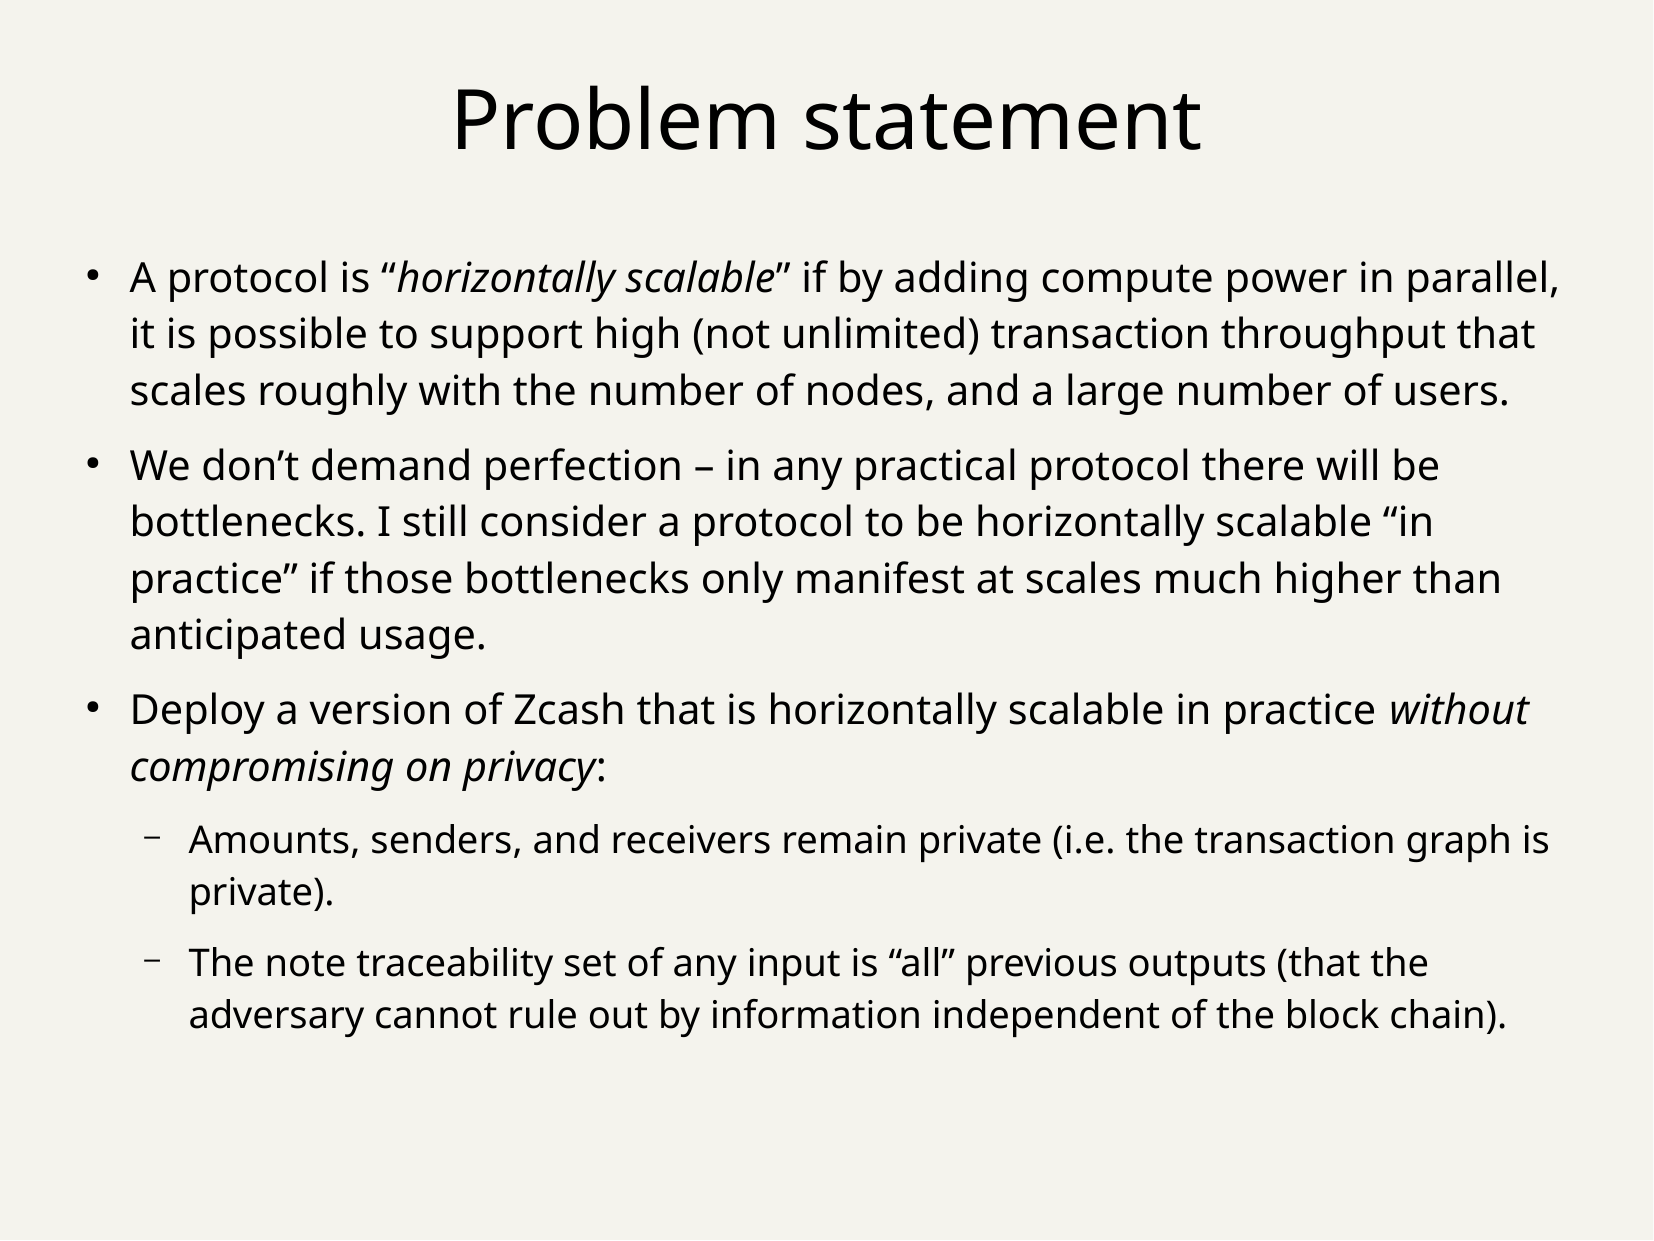

# Problem statement
A protocol is “horizontally scalable” if by adding compute power in parallel, it is possible to support high (not unlimited) transaction throughput that scales roughly with the number of nodes, and a large number of users.
We don’t demand perfection – in any practical protocol there will be bottlenecks. I still consider a protocol to be horizontally scalable “in practice” if those bottlenecks only manifest at scales much higher than anticipated usage.
Deploy a version of Zcash that is horizontally scalable in practice without compromising on privacy:
Amounts, senders, and receivers remain private (i.e. the transaction graph is private).
The note traceability set of any input is “all” previous outputs (that the adversary cannot rule out by information independent of the block chain).